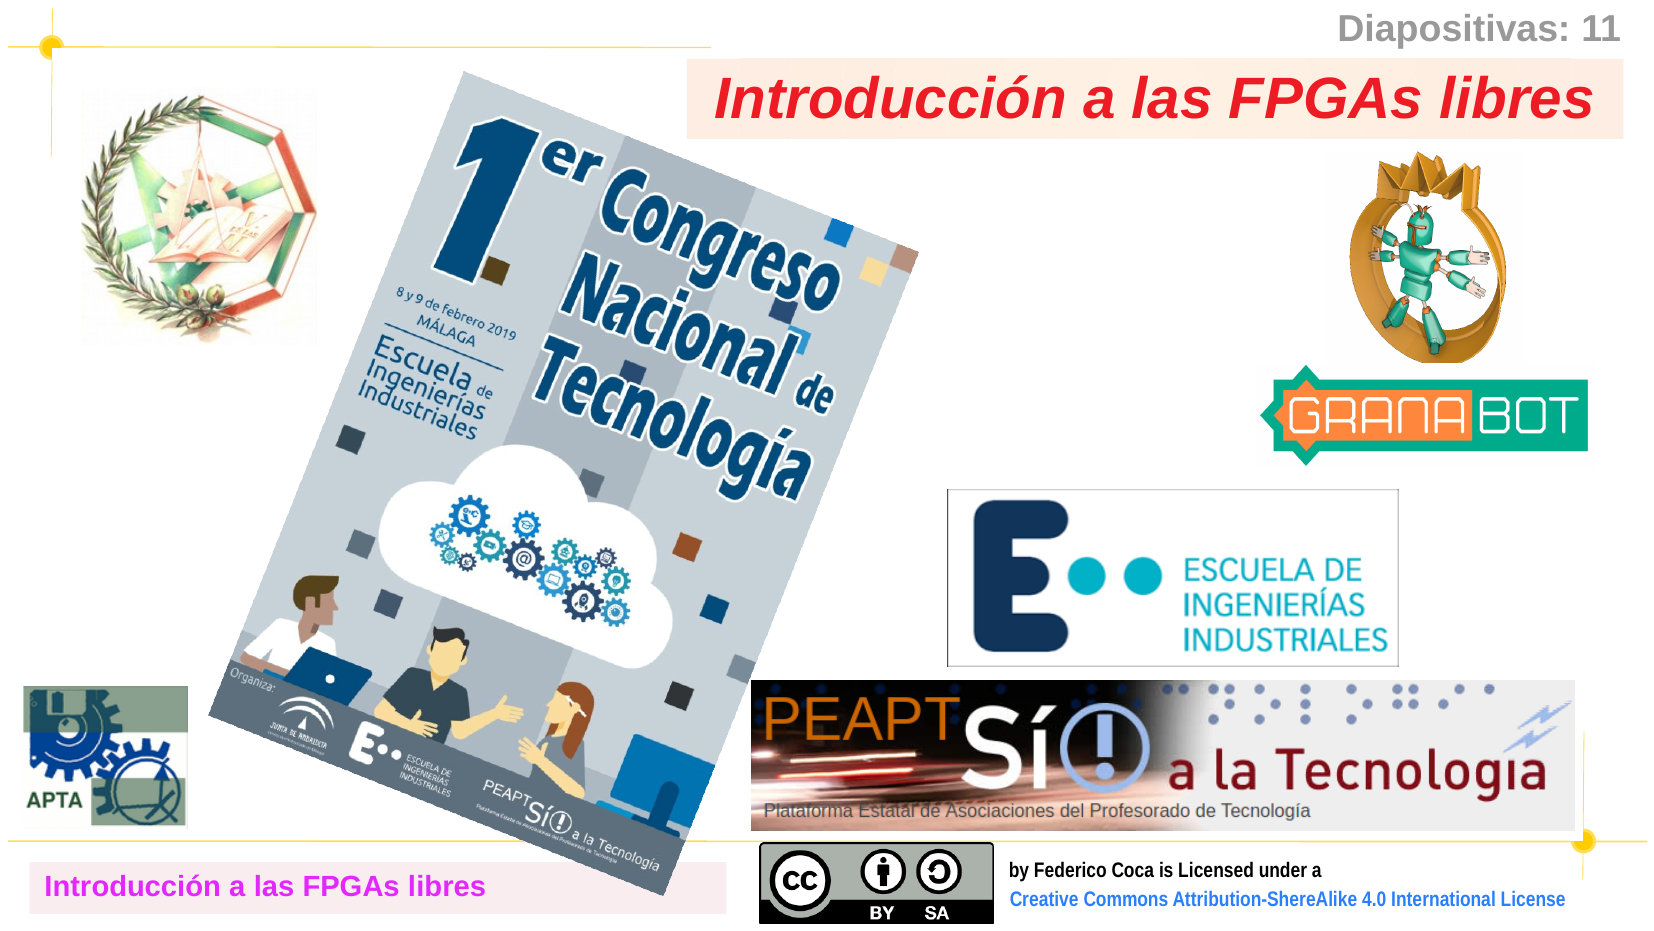

Diapositivas: 11
Introducción a las FPGAs libres
Introducción a las FPGAs libres